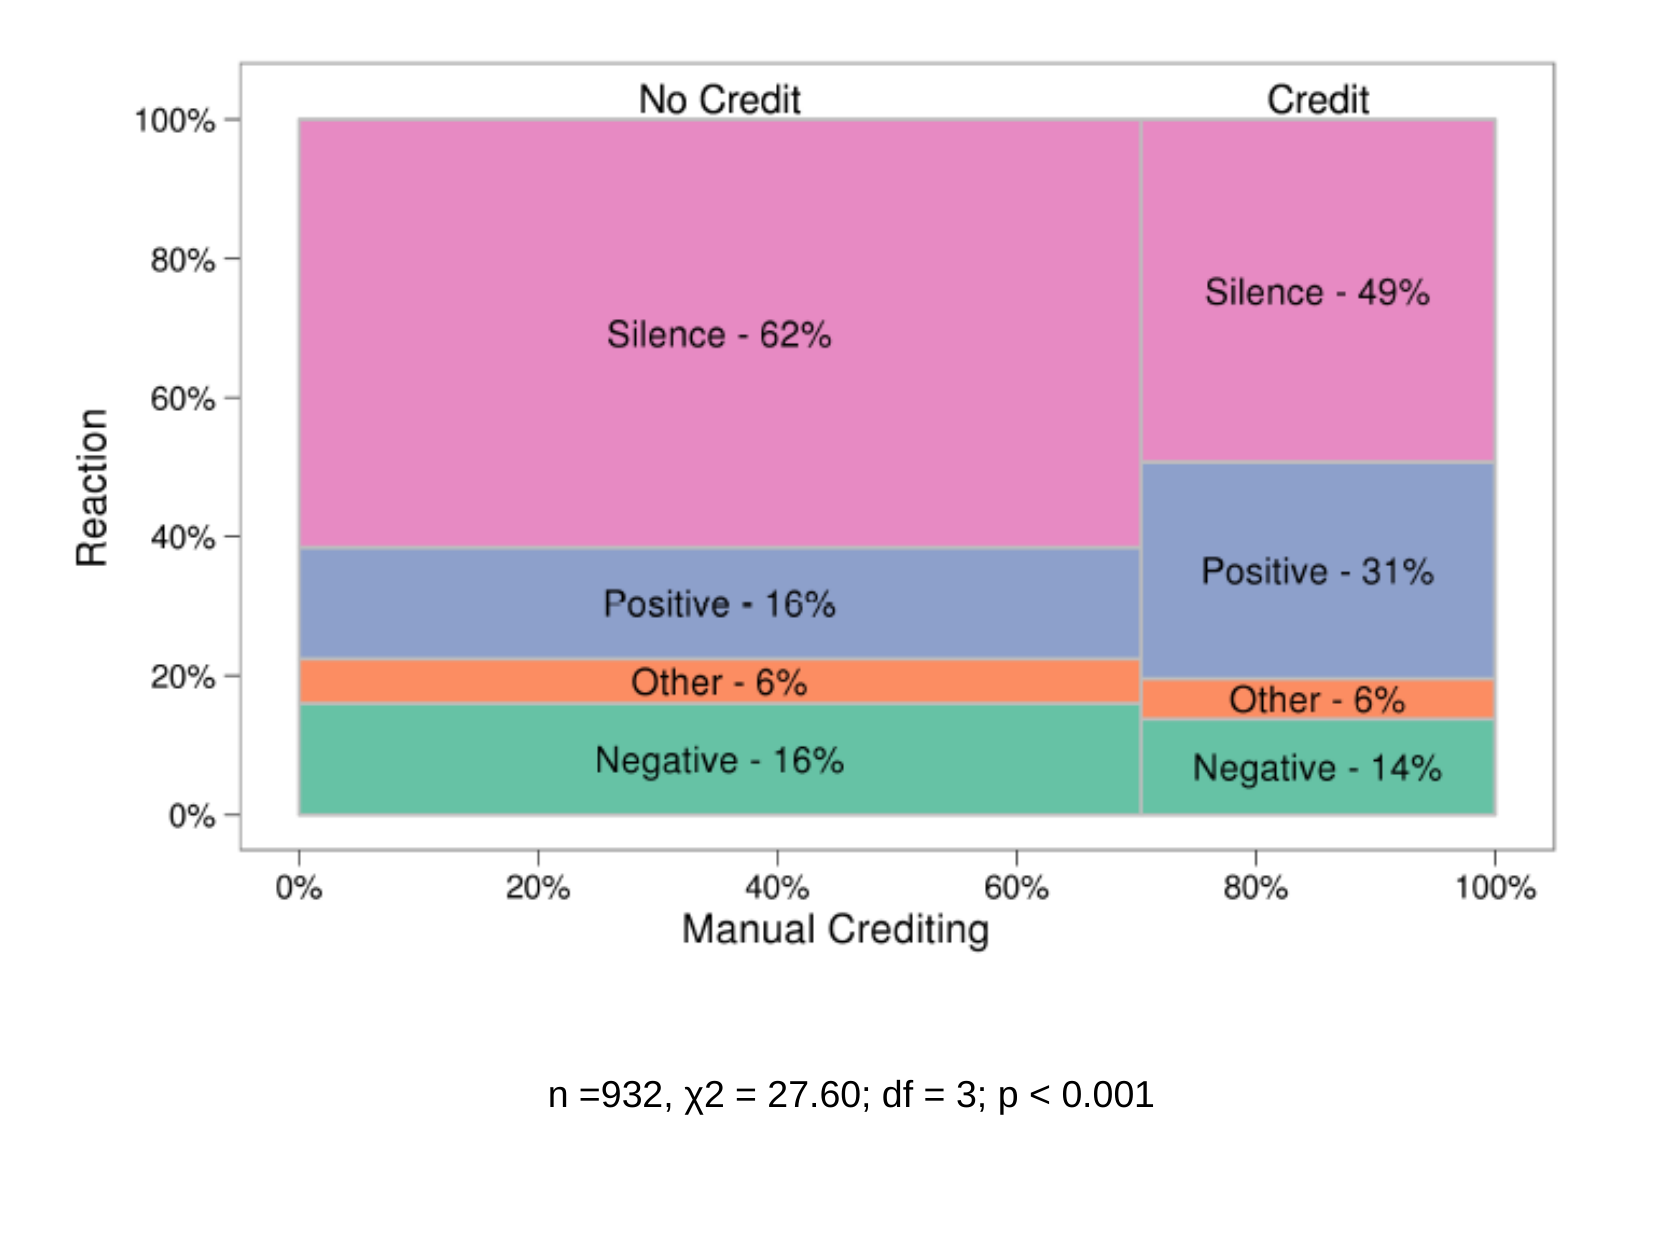

n =932, χ2 = 27.60; df = 3; p < 0.001